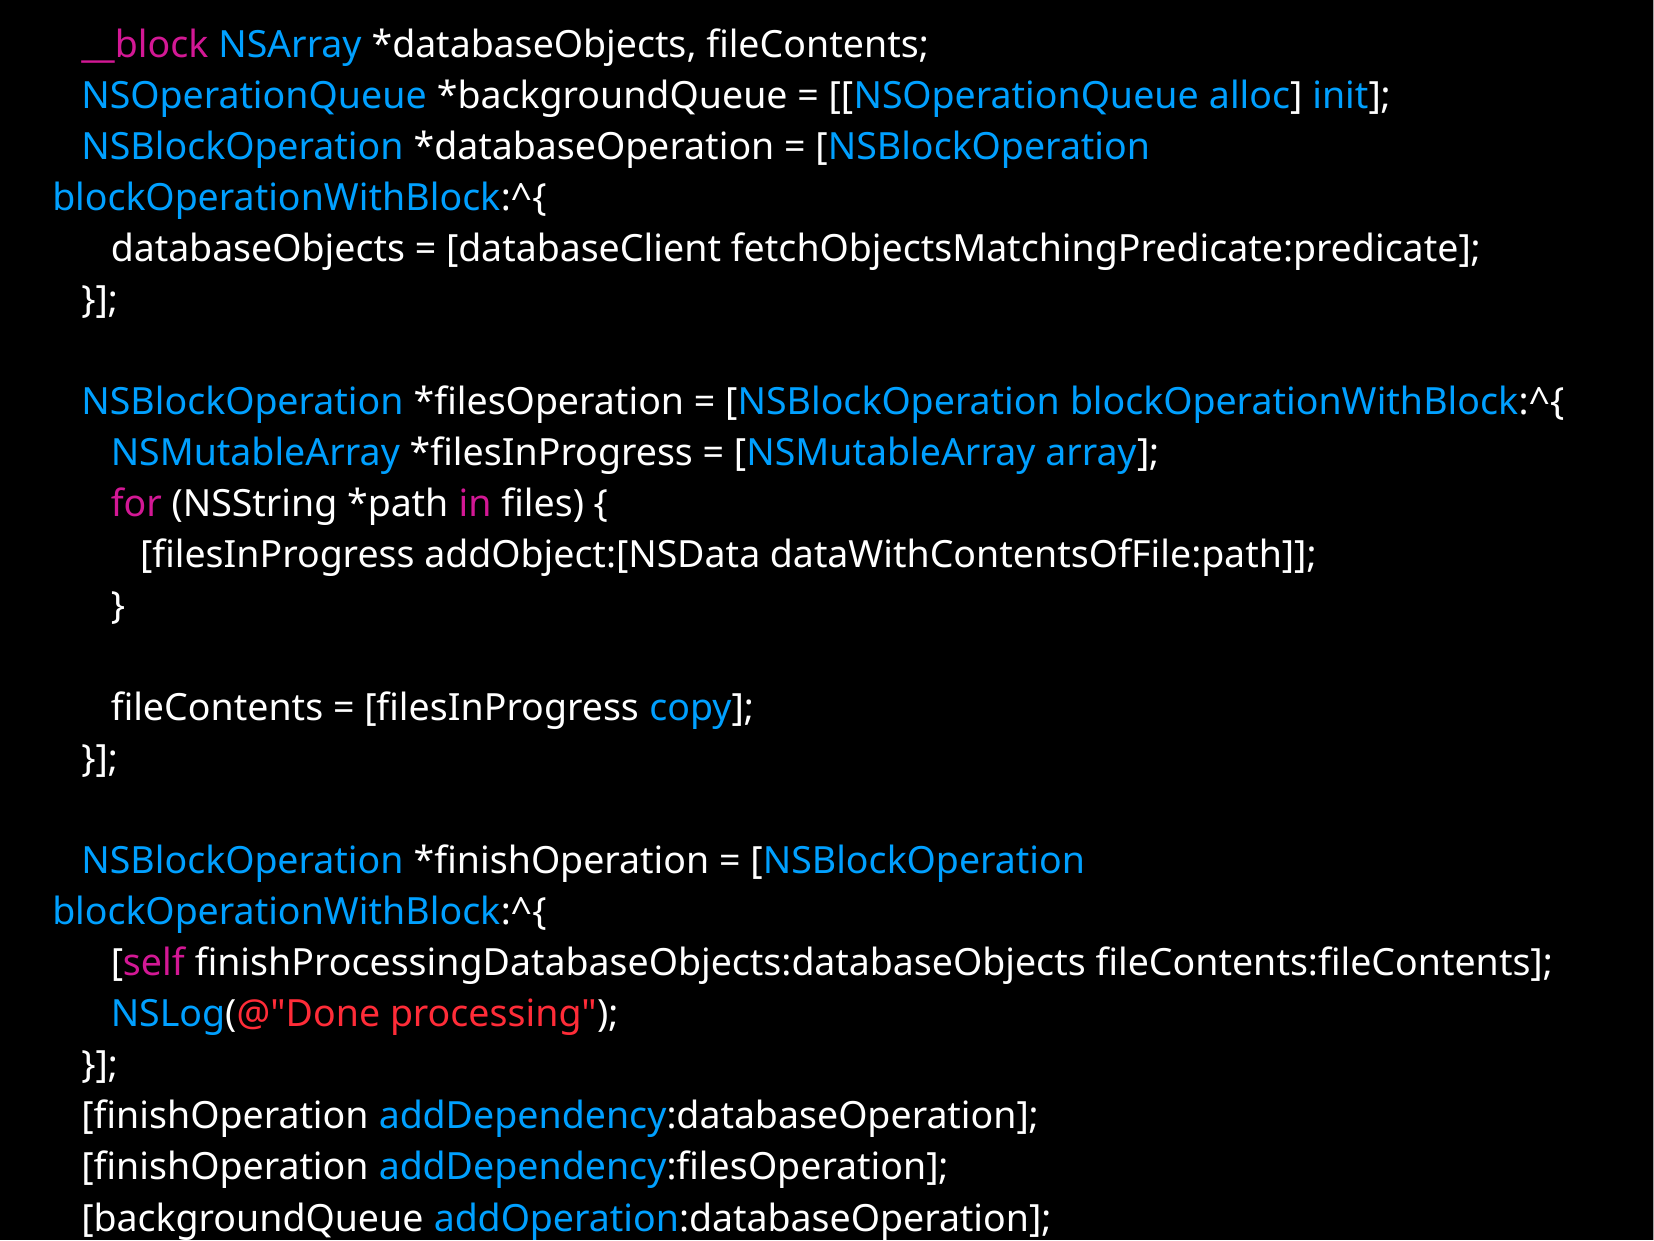

__block NSArray *databaseObjects, fileContents;
 NSOperationQueue *backgroundQueue = [[NSOperationQueue alloc] init];
 NSBlockOperation *databaseOperation = [NSBlockOperation blockOperationWithBlock:^{
 databaseObjects = [databaseClient fetchObjectsMatchingPredicate:predicate];
 }];
 NSBlockOperation *filesOperation = [NSBlockOperation blockOperationWithBlock:^{
 NSMutableArray *filesInProgress = [NSMutableArray array];
 for (NSString *path in files) {
 [filesInProgress addObject:[NSData dataWithContentsOfFile:path]];
 }
 fileContents = [filesInProgress copy];
 }];
 NSBlockOperation *finishOperation = [NSBlockOperation blockOperationWithBlock:^{
 [self finishProcessingDatabaseObjects:databaseObjects fileContents:fileContents];
 NSLog(@"Done processing");
 }];
 [finishOperation addDependency:databaseOperation];
 [finishOperation addDependency:filesOperation];
 [backgroundQueue addOperation:databaseOperation];
 [backgroundQueue addOperation:filesOperation];
 [backgroundQueue addOperation:finishOperation];